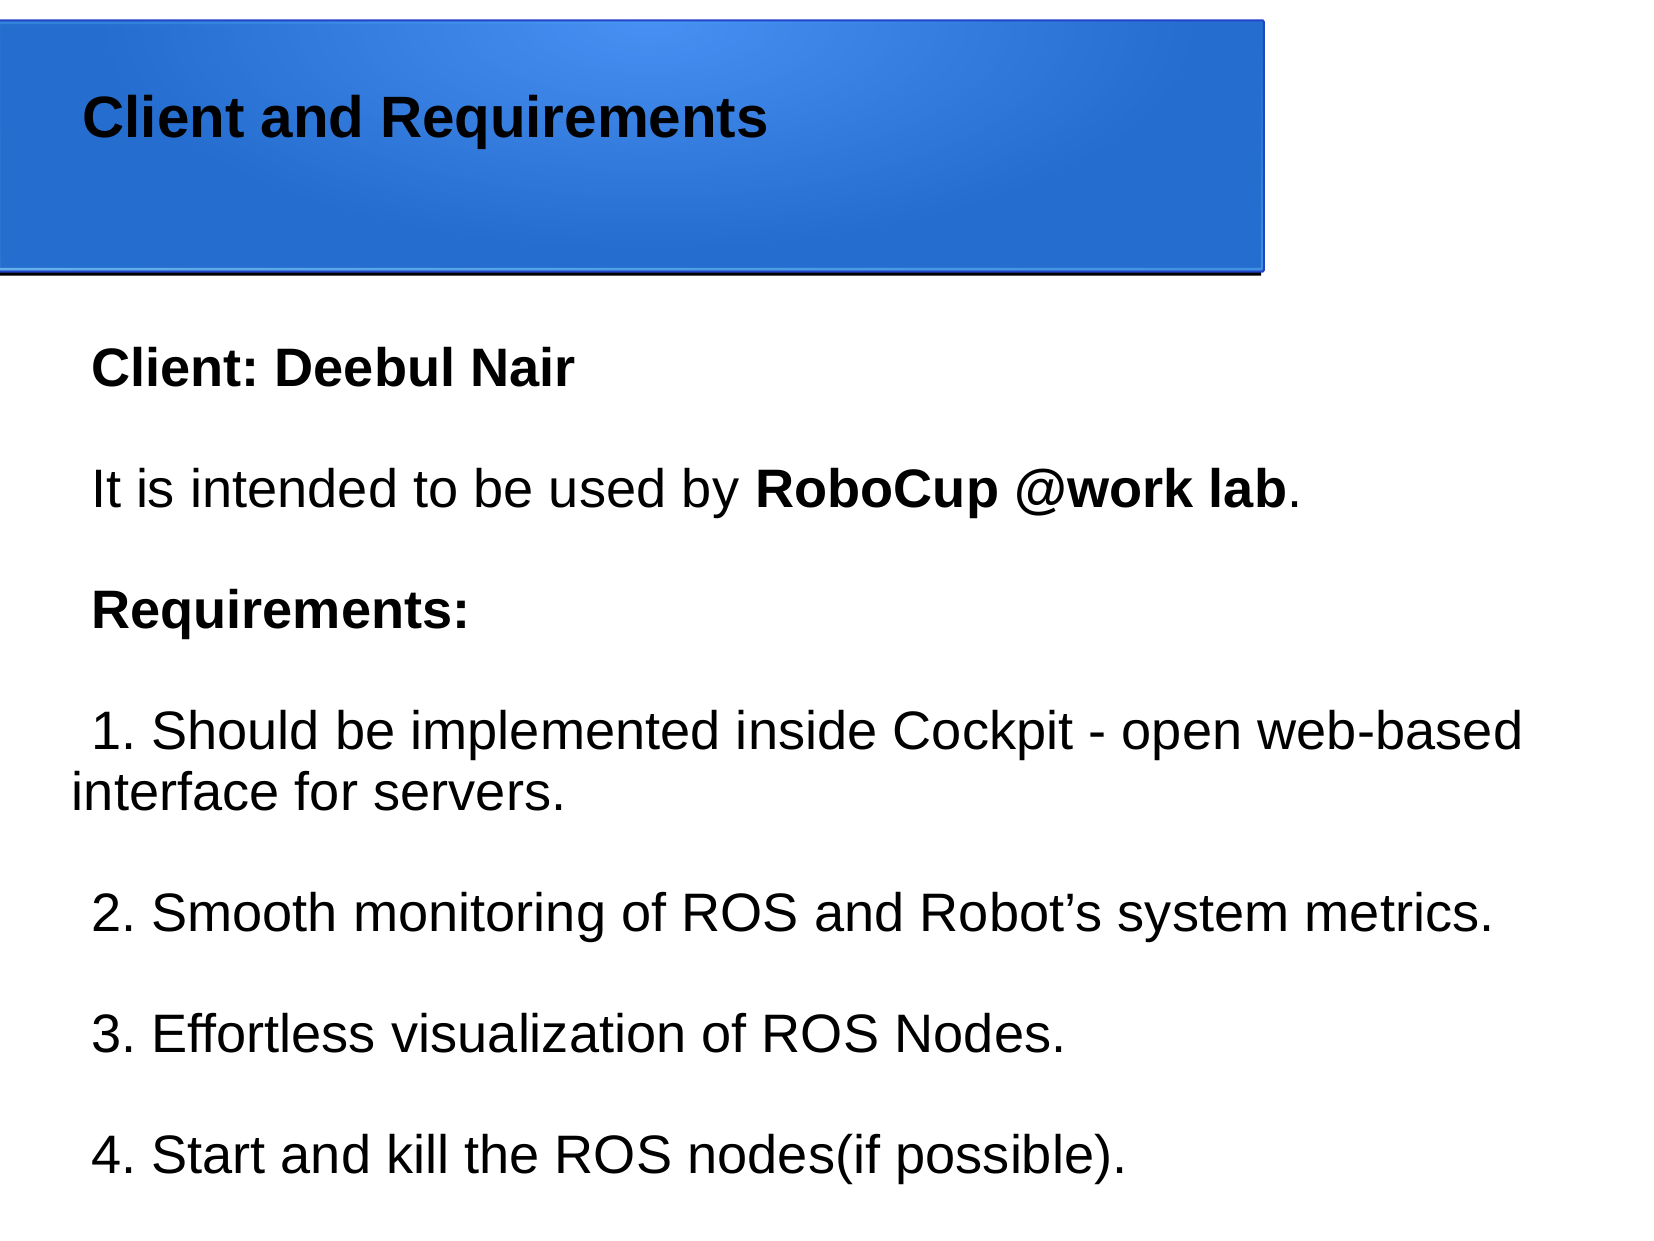

# Client and Requirements
Client: Deebul Nair
It is intended to be used by RoboCup @work lab.
Requirements:
1. Should be implemented inside Cockpit - open web-based interface for servers.
2. Smooth monitoring of ROS and Robot’s system metrics.
3. Effortless visualization of ROS Nodes.
4. Start and kill the ROS nodes(if possible).